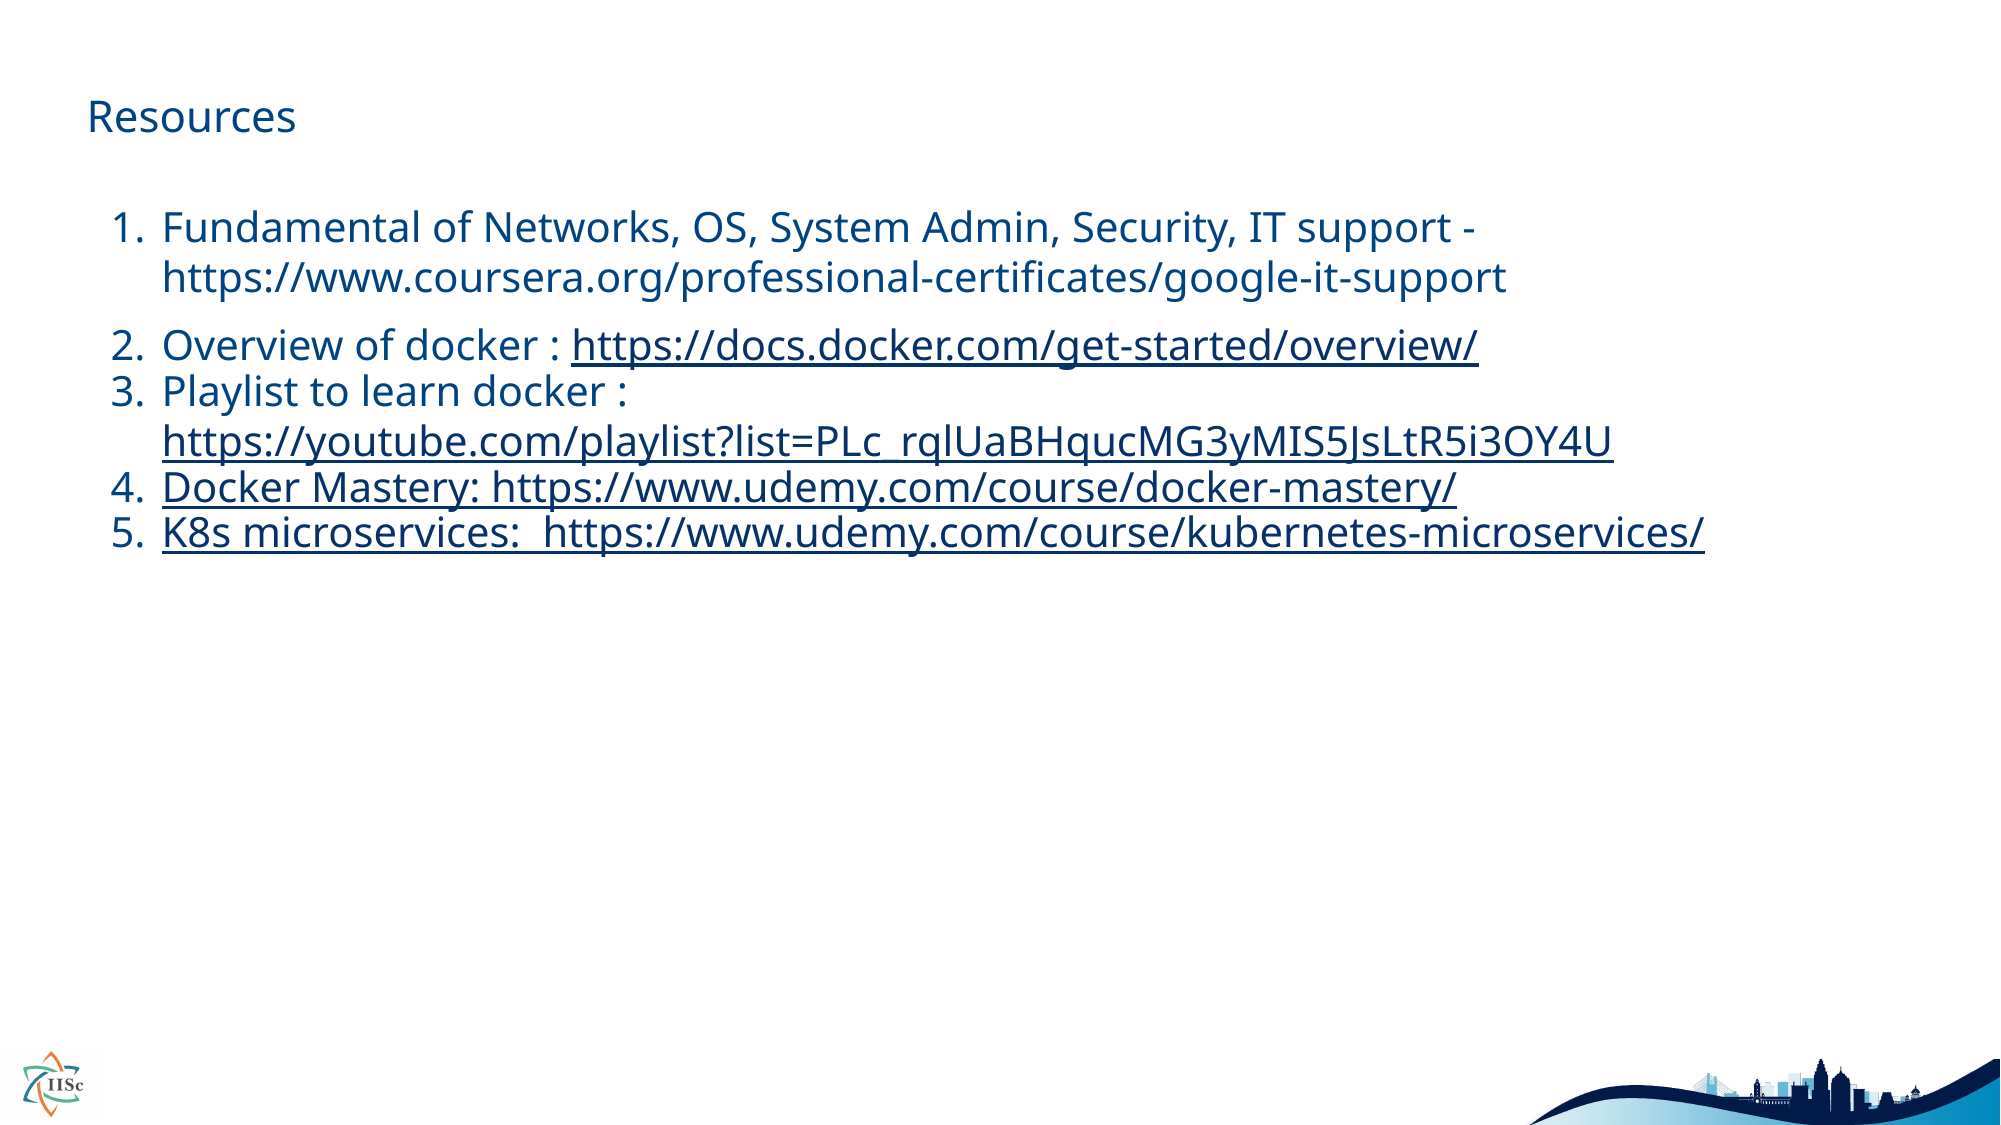

# Resources
Fundamental of Networks, OS, System Admin, Security, IT support - https://www.coursera.org/professional-certificates/google-it-support
Overview of docker : https://docs.docker.com/get-started/overview/
Playlist to learn docker : https://youtube.com/playlist?list=PLc_rqlUaBHqucMG3yMIS5JsLtR5i3OY4U
Docker Mastery: https://www.udemy.com/course/docker-mastery/
K8s microservices: https://www.udemy.com/course/kubernetes-microservices/